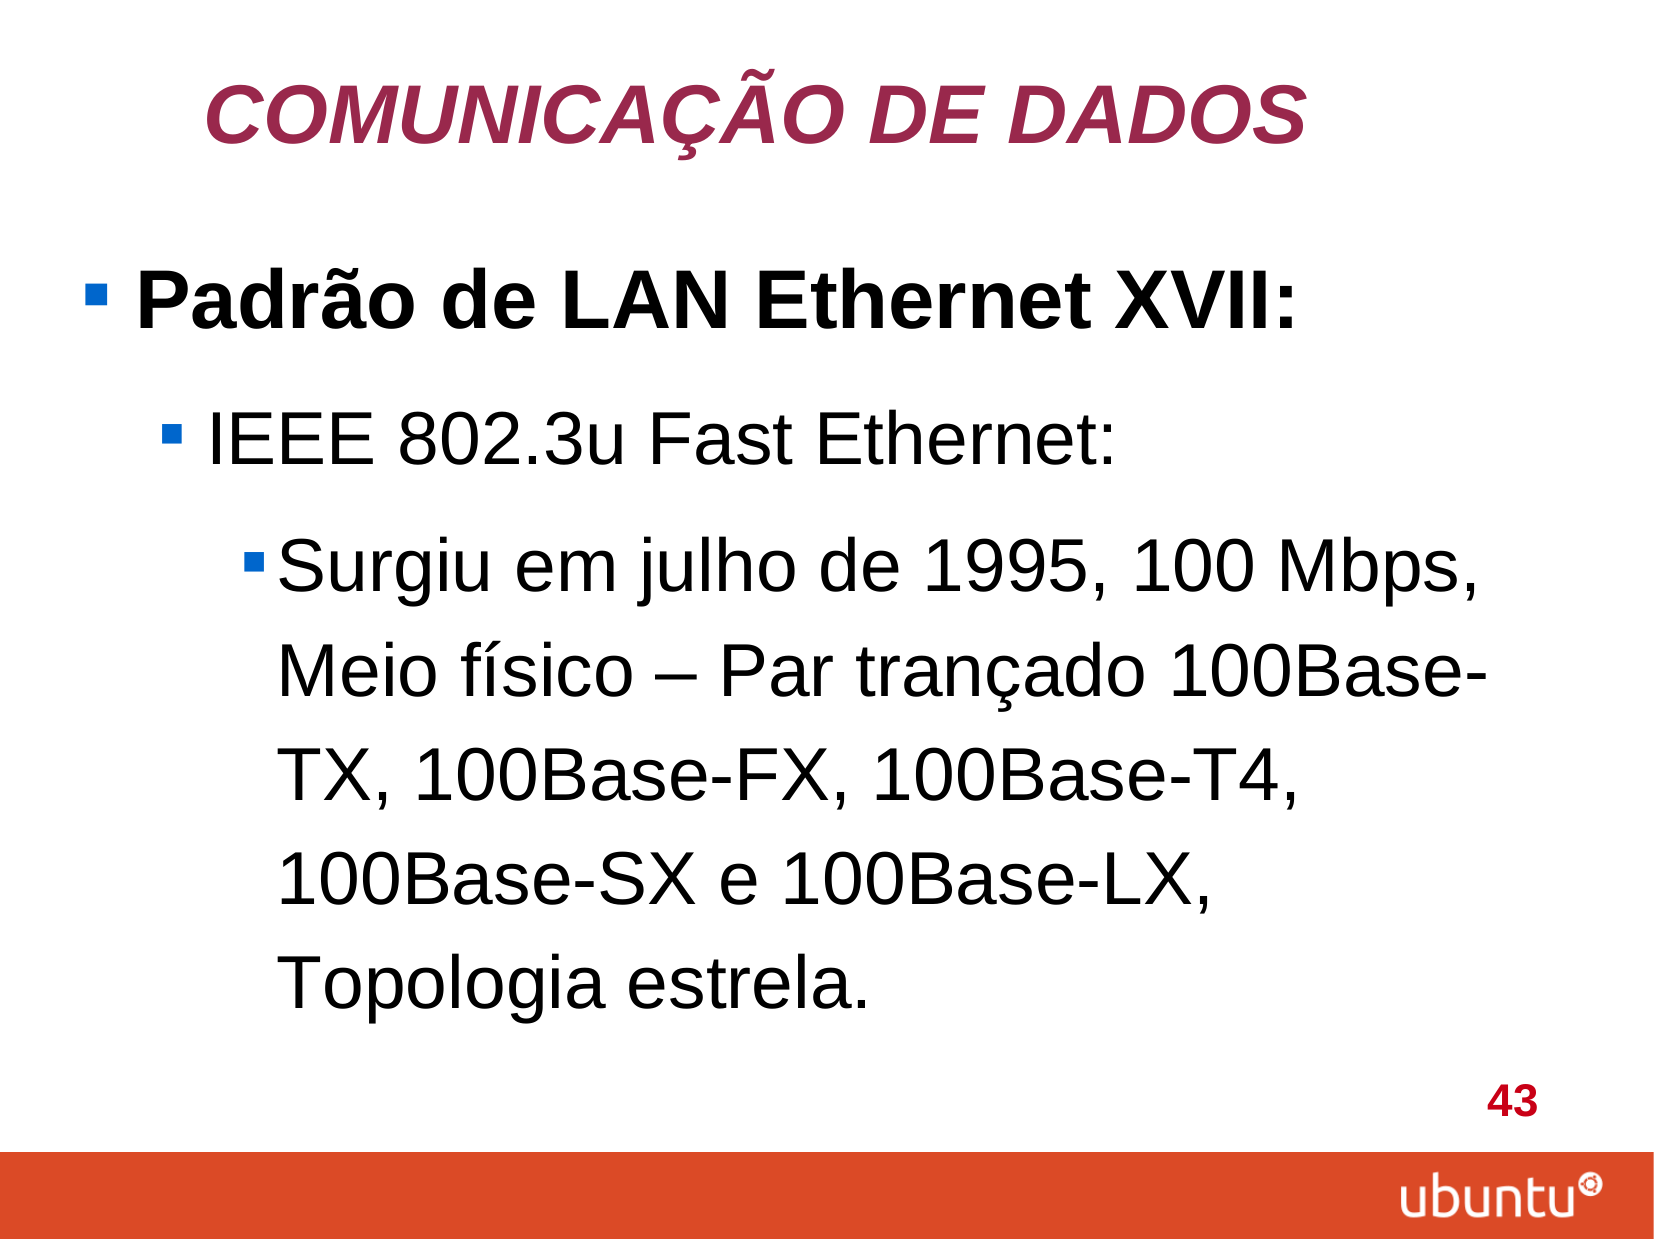

# COMUNICAÇÃO DE DADOS
Padrão de LAN Ethernet XVII:
IEEE 802.3u Fast Ethernet:
Surgiu em julho de 1995, 100 Mbps, Meio físico – Par trançado 100Base-TX, 100Base-FX, 100Base-T4, 100Base-SX e 100Base-LX, Topologia estrela.